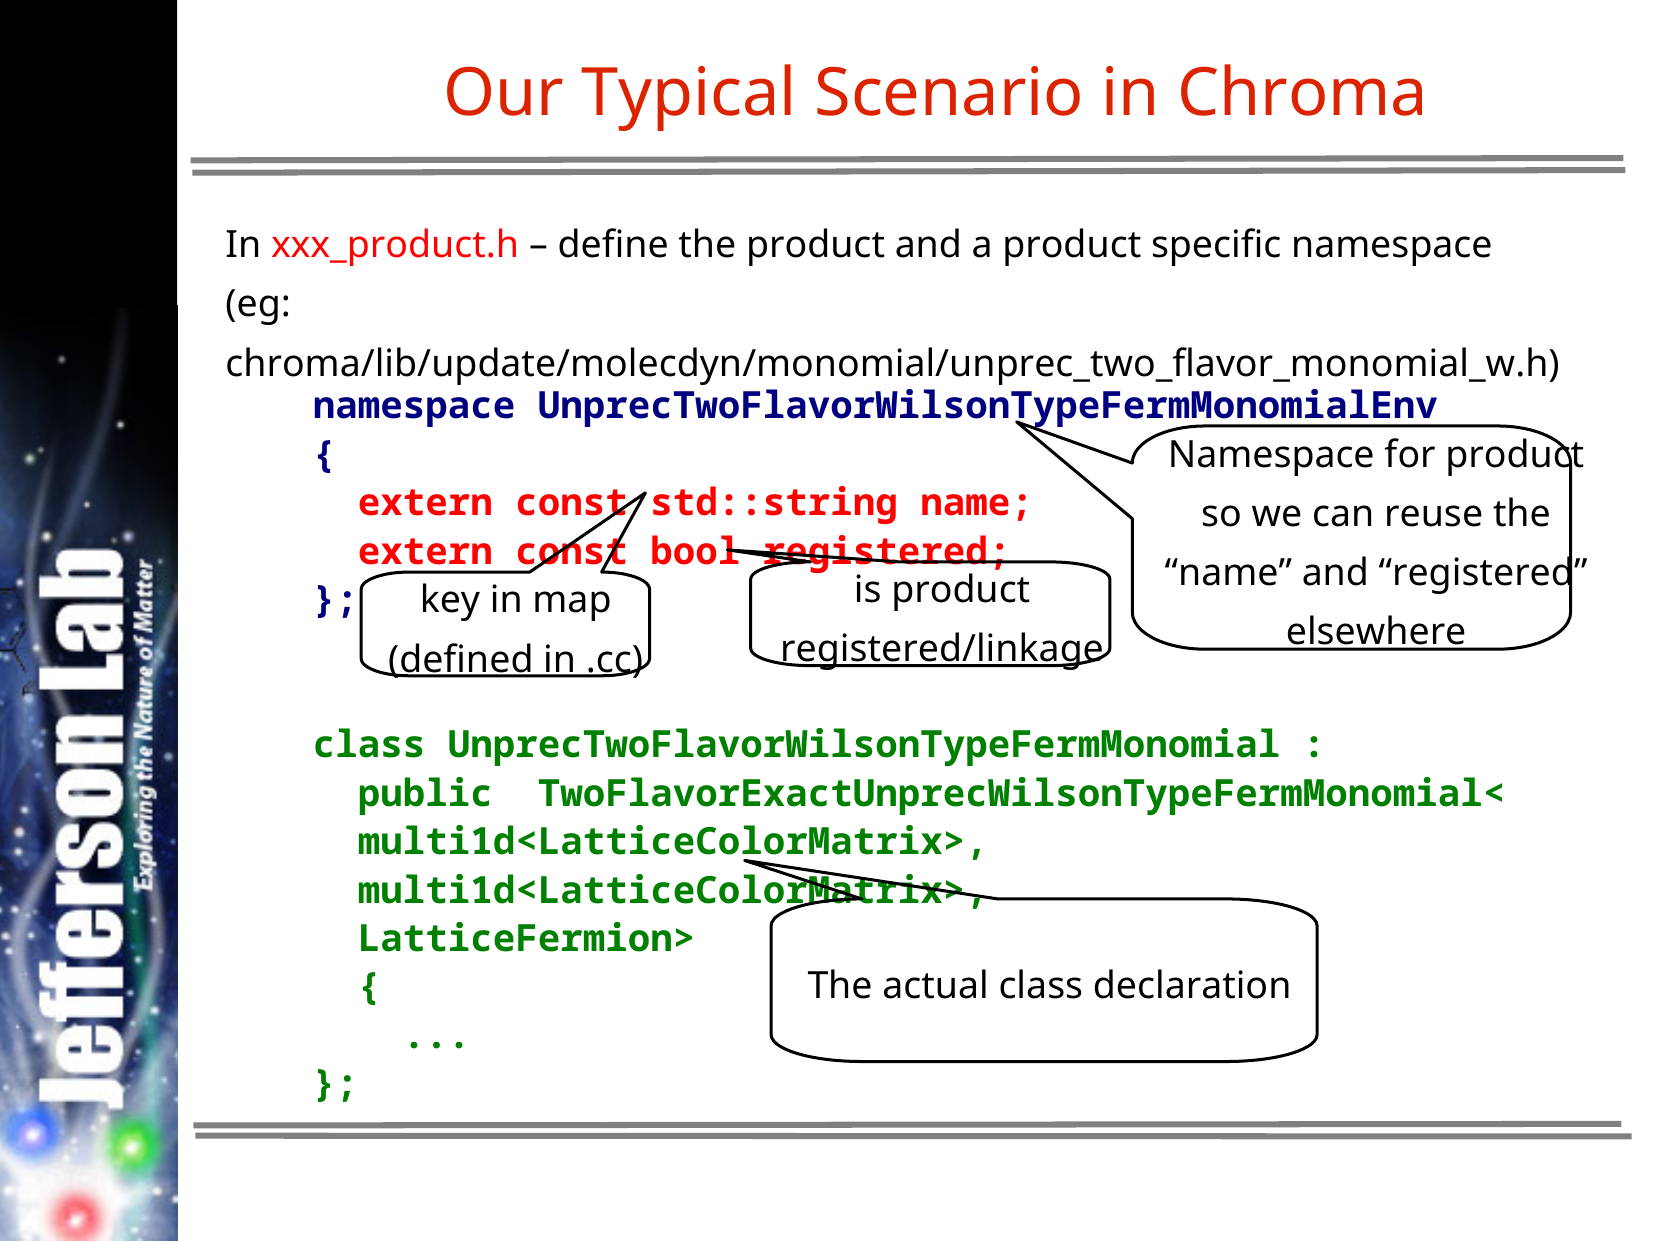

# Our Typical Scenario in Chroma
In xxx_product.h – define the product and a product specific namespace
(eg: chroma/lib/update/molecdyn/monomial/unprec_two_flavor_monomial_w.h)
 namespace UnprecTwoFlavorWilsonTypeFermMonomialEnv
 {
 extern const std::string name;
 extern const bool registered;
 };
 class UnprecTwoFlavorWilsonTypeFermMonomial :
 public TwoFlavorExactUnprecWilsonTypeFermMonomial<
 multi1d<LatticeColorMatrix>,
 multi1d<LatticeColorMatrix>,
 LatticeFermion>
 {
 ...
 };
Namespace for product
so we can reuse the
“name” and “registered”
elsewhere
is product
registered/linkage
key in map
(defined in .cc)
The actual class declaration